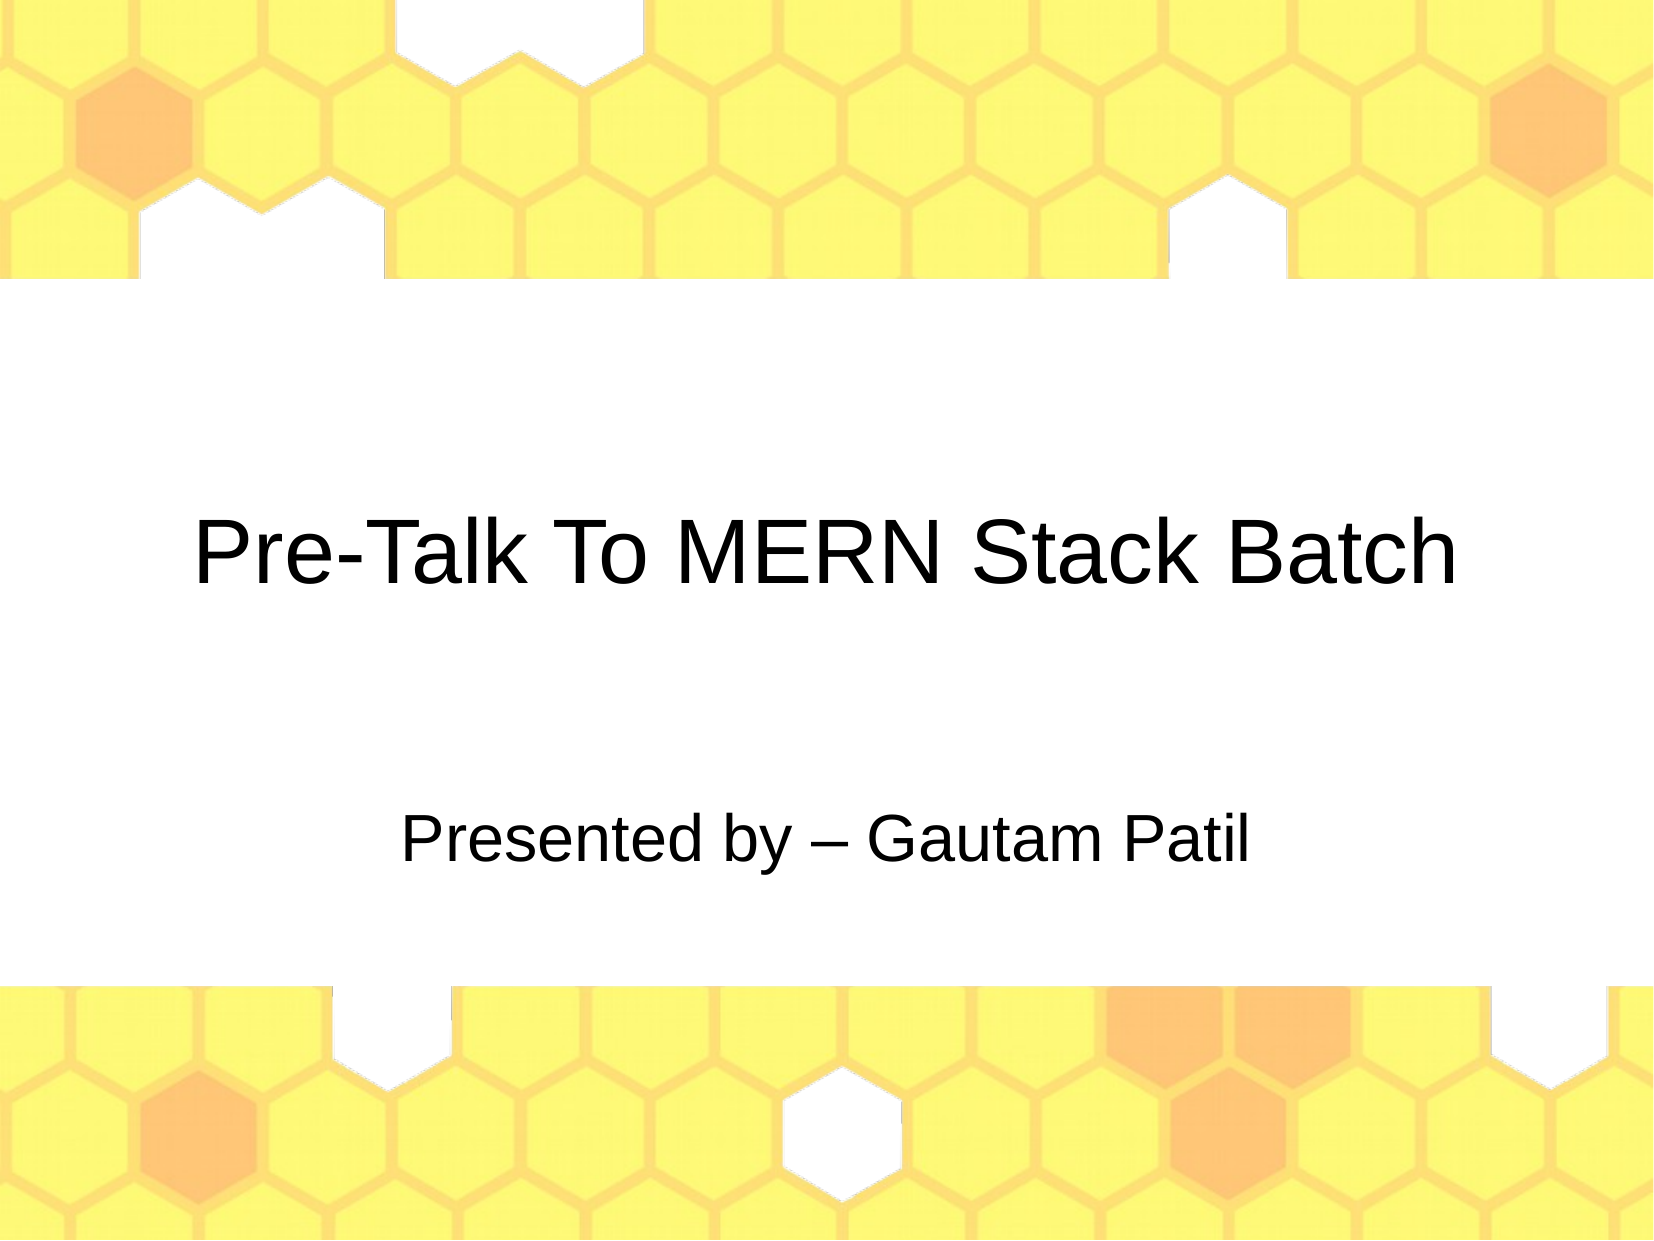

# Pre-Talk To MERN Stack Batch
Presented by – Gautam Patil